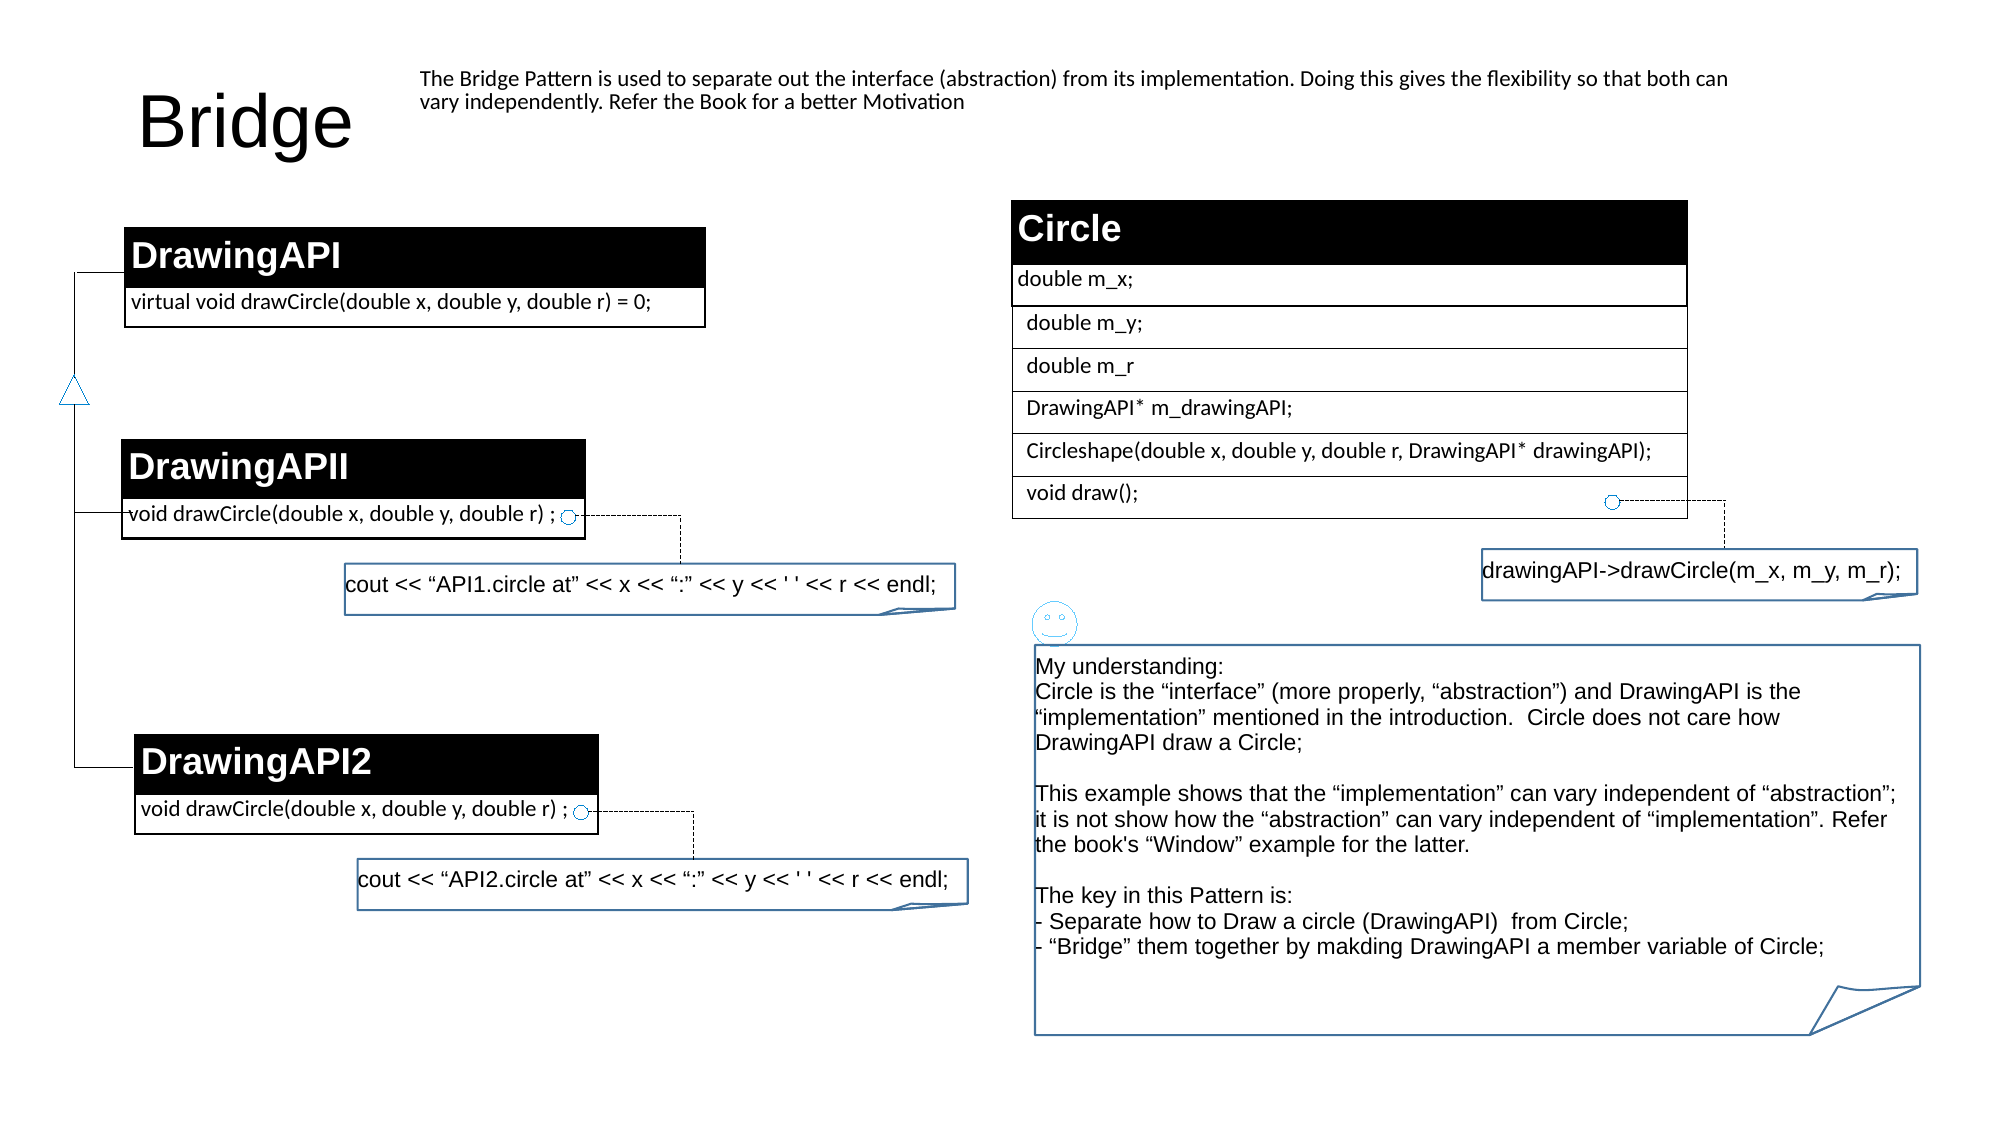

# Bridge
The Bridge Pattern is used to separate out the interface (abstraction) from its implementation. Doing this gives the flexibility so that both can vary independently. Refer the Book for a better Motivation
| Circle |
| --- |
| double m\_x; |
| double m\_y; |
| double m\_r |
| DrawingAPI\* m\_drawingAPI; |
| Circleshape(double x, double y, double r, DrawingAPI\* drawingAPI); |
| void draw(); |
| DrawingAPI |
| --- |
| virtual void drawCircle(double x, double y, double r) = 0; |
| DrawingAPII |
| --- |
| void drawCircle(double x, double y, double r) ; |
drawingAPI->drawCircle(m_x, m_y, m_r);
cout << “API1.circle at” << x << “:” << y << ' ' << r << endl;
My understanding:
Circle is the “interface” (more properly, “abstraction”) and DrawingAPI is the
“implementation” mentioned in the introduction. Circle does not care how
DrawingAPI draw a Circle;
This example shows that the “implementation” can vary independent of “abstraction”;
it is not show how the “abstraction” can vary independent of “implementation”. Refer
the book's “Window” example for the latter.
The key in this Pattern is:
- Separate how to Draw a circle (DrawingAPI) from Circle;
- “Bridge” them together by makding DrawingAPI a member variable of Circle;
| DrawingAPI2 |
| --- |
| void drawCircle(double x, double y, double r) ; |
cout << “API2.circle at” << x << “:” << y << ' ' << r << endl;